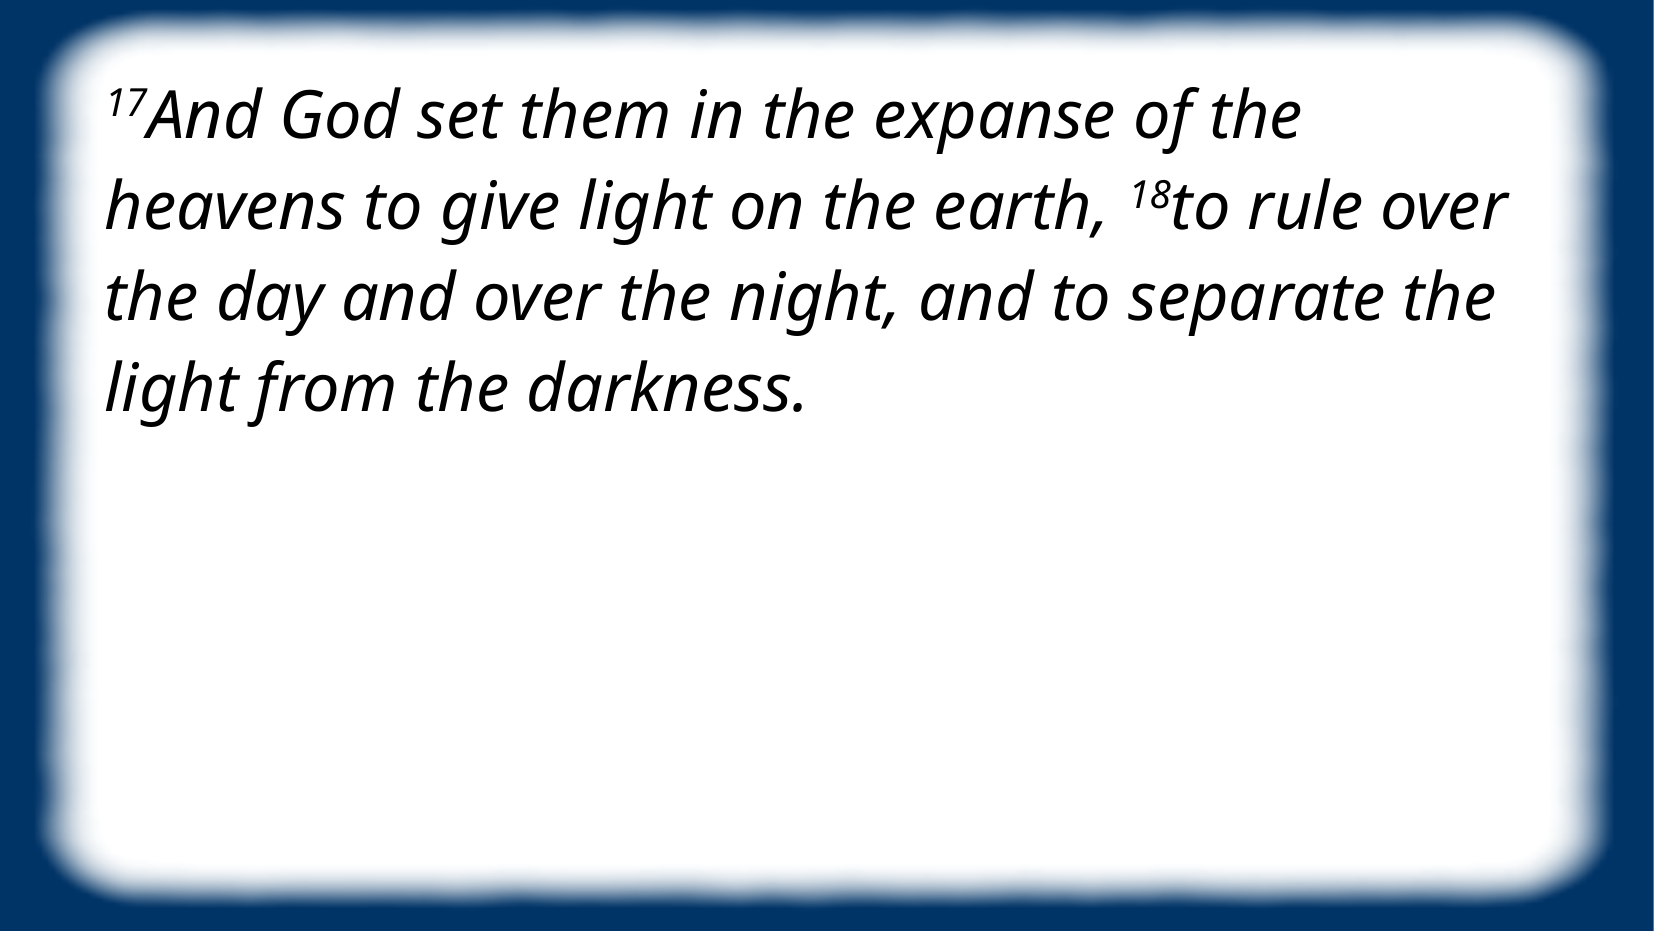

17And God set them in the expanse of the heavens to give light on the earth, 18to rule over the day and over the night, and to separate the light from the darkness.